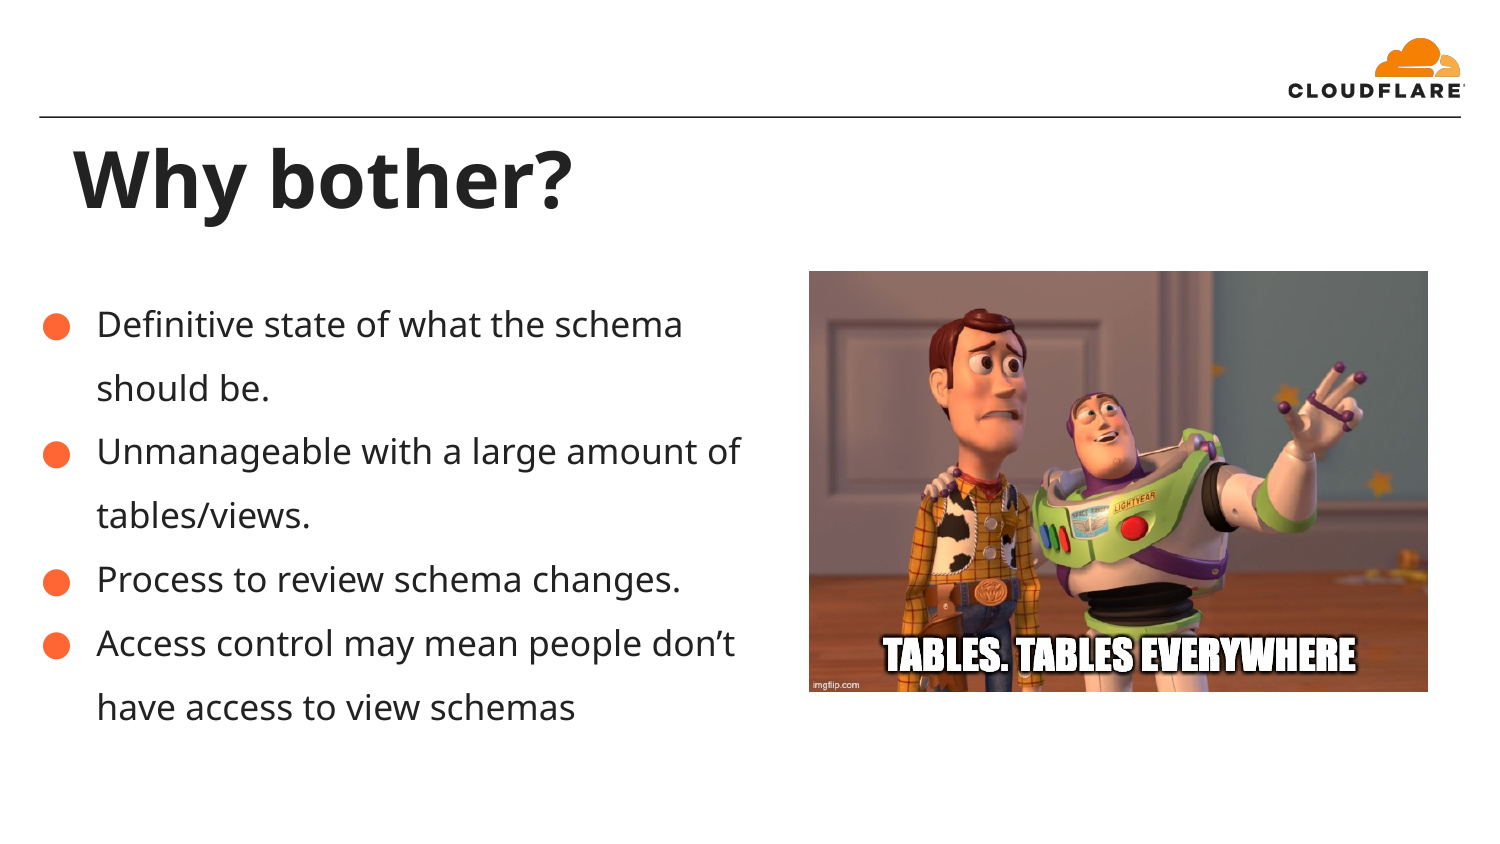

# Why bother?
Definitive state of what the schema should be.
Unmanageable with a large amount of tables/views.
Process to review schema changes.
Access control may mean people don’t have access to view schemas